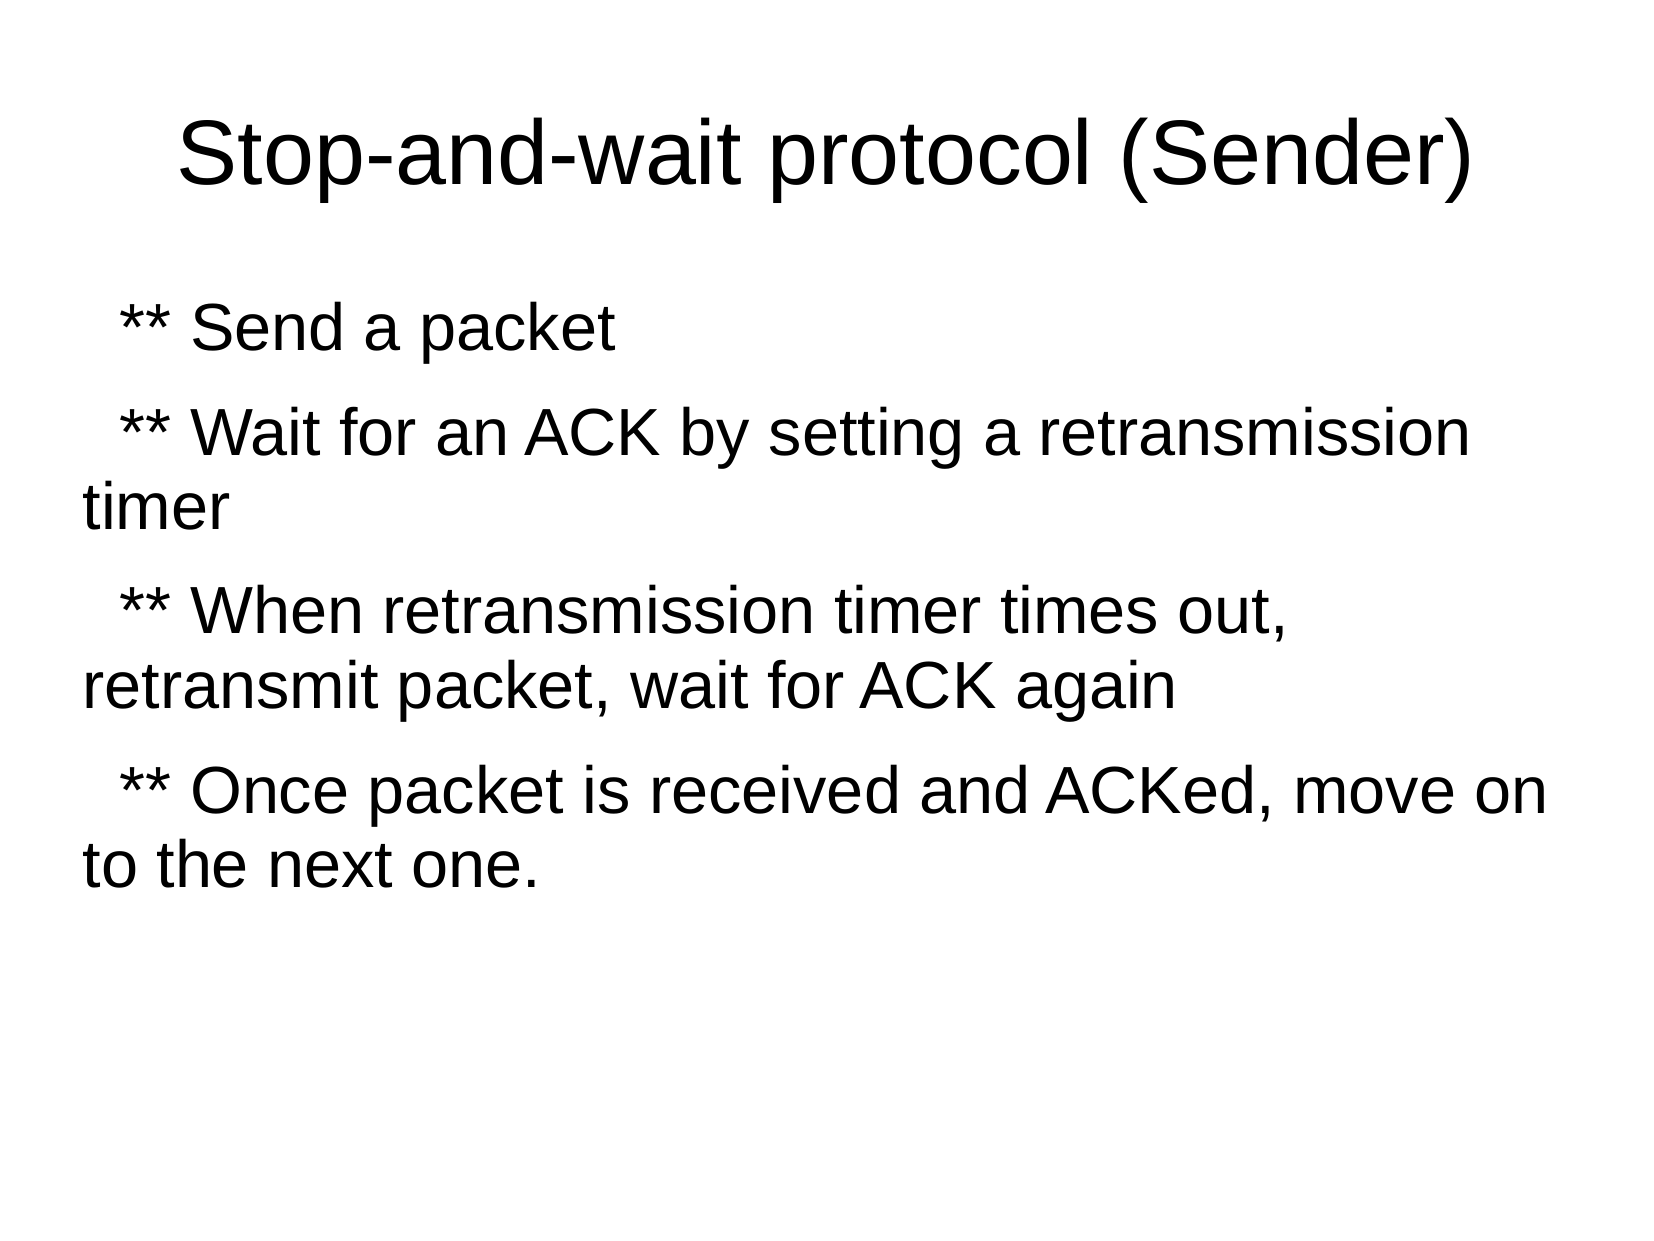

# Stop-and-wait protocol (Sender)
 ** Send a packet
 ** Wait for an ACK by setting a retransmission timer
 ** When retransmission timer times out, retransmit packet, wait for ACK again
 ** Once packet is received and ACKed, move on to the next one.